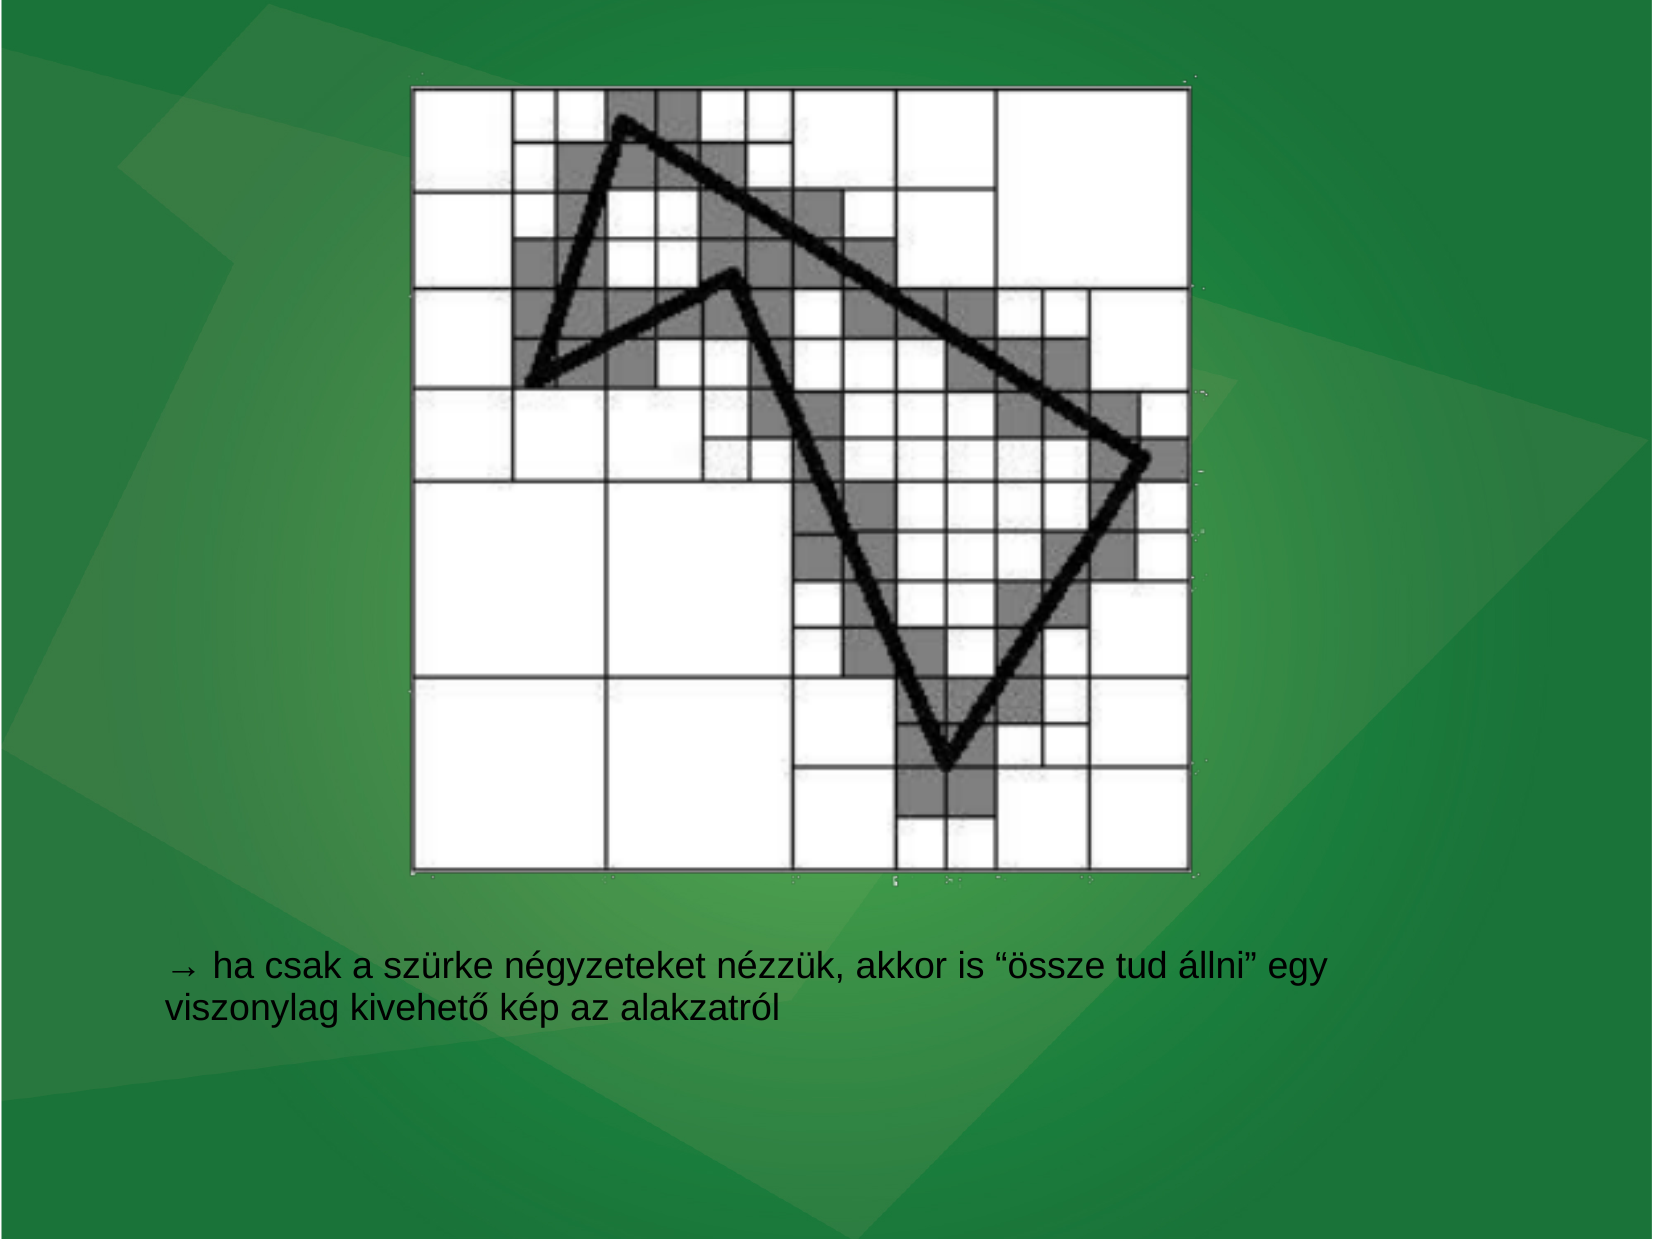

→ ha csak a szürke négyzeteket nézzük, akkor is “össze tud állni” egy viszonylag kivehető kép az alakzatról